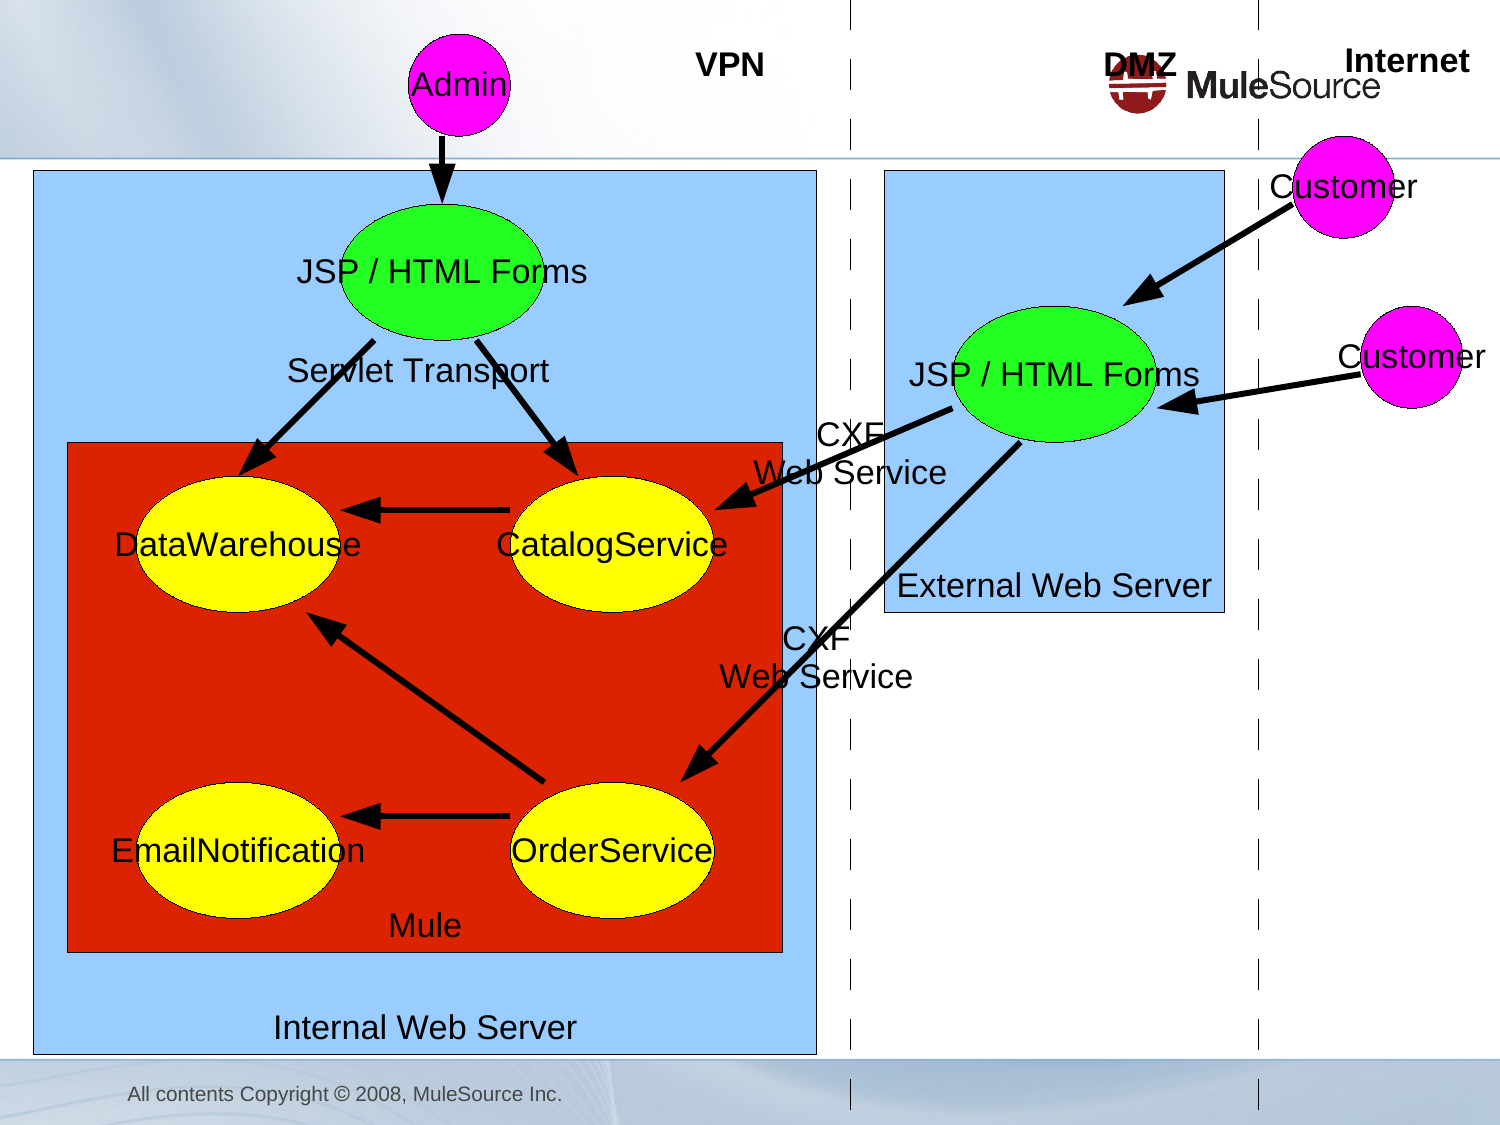

Admin
Internet
VPN
DMZ
Customer
Internal Web Server
External Web Server
JSP / HTML Forms
JSP / HTML Forms
Customer
Servlet Transport
CXF
Web Service
Mule
DataWarehouse
CatalogService
CXF
Web Service
EmailNotification
OrderService